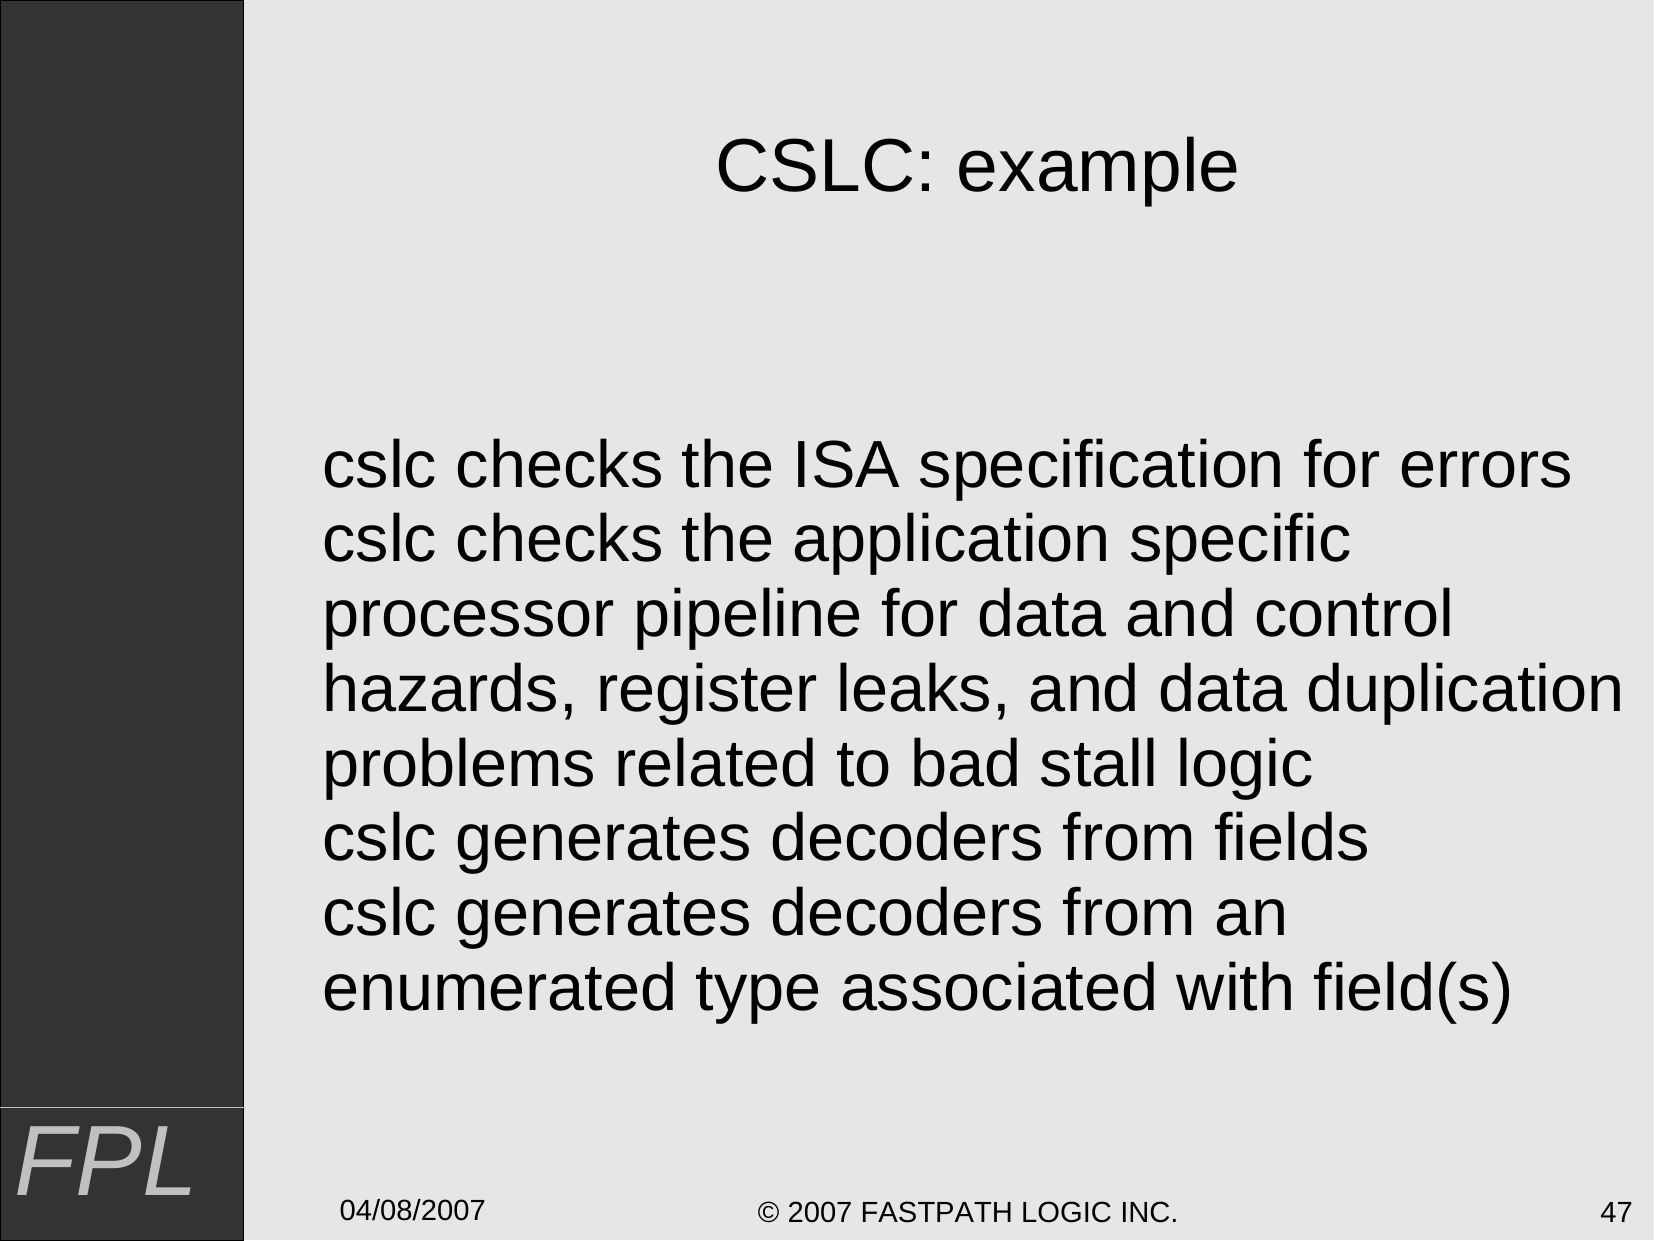

# CSLC: example
cslc checks the ISA specification for errors
cslc checks the application specific processor pipeline for data and control hazards, register leaks, and data duplication problems related to bad stall logic
cslc generates decoders from fields
cslc generates decoders from an enumerated type associated with field(s)
04/08/2007
47
© 2007 FASTPATH LOGIC INC.